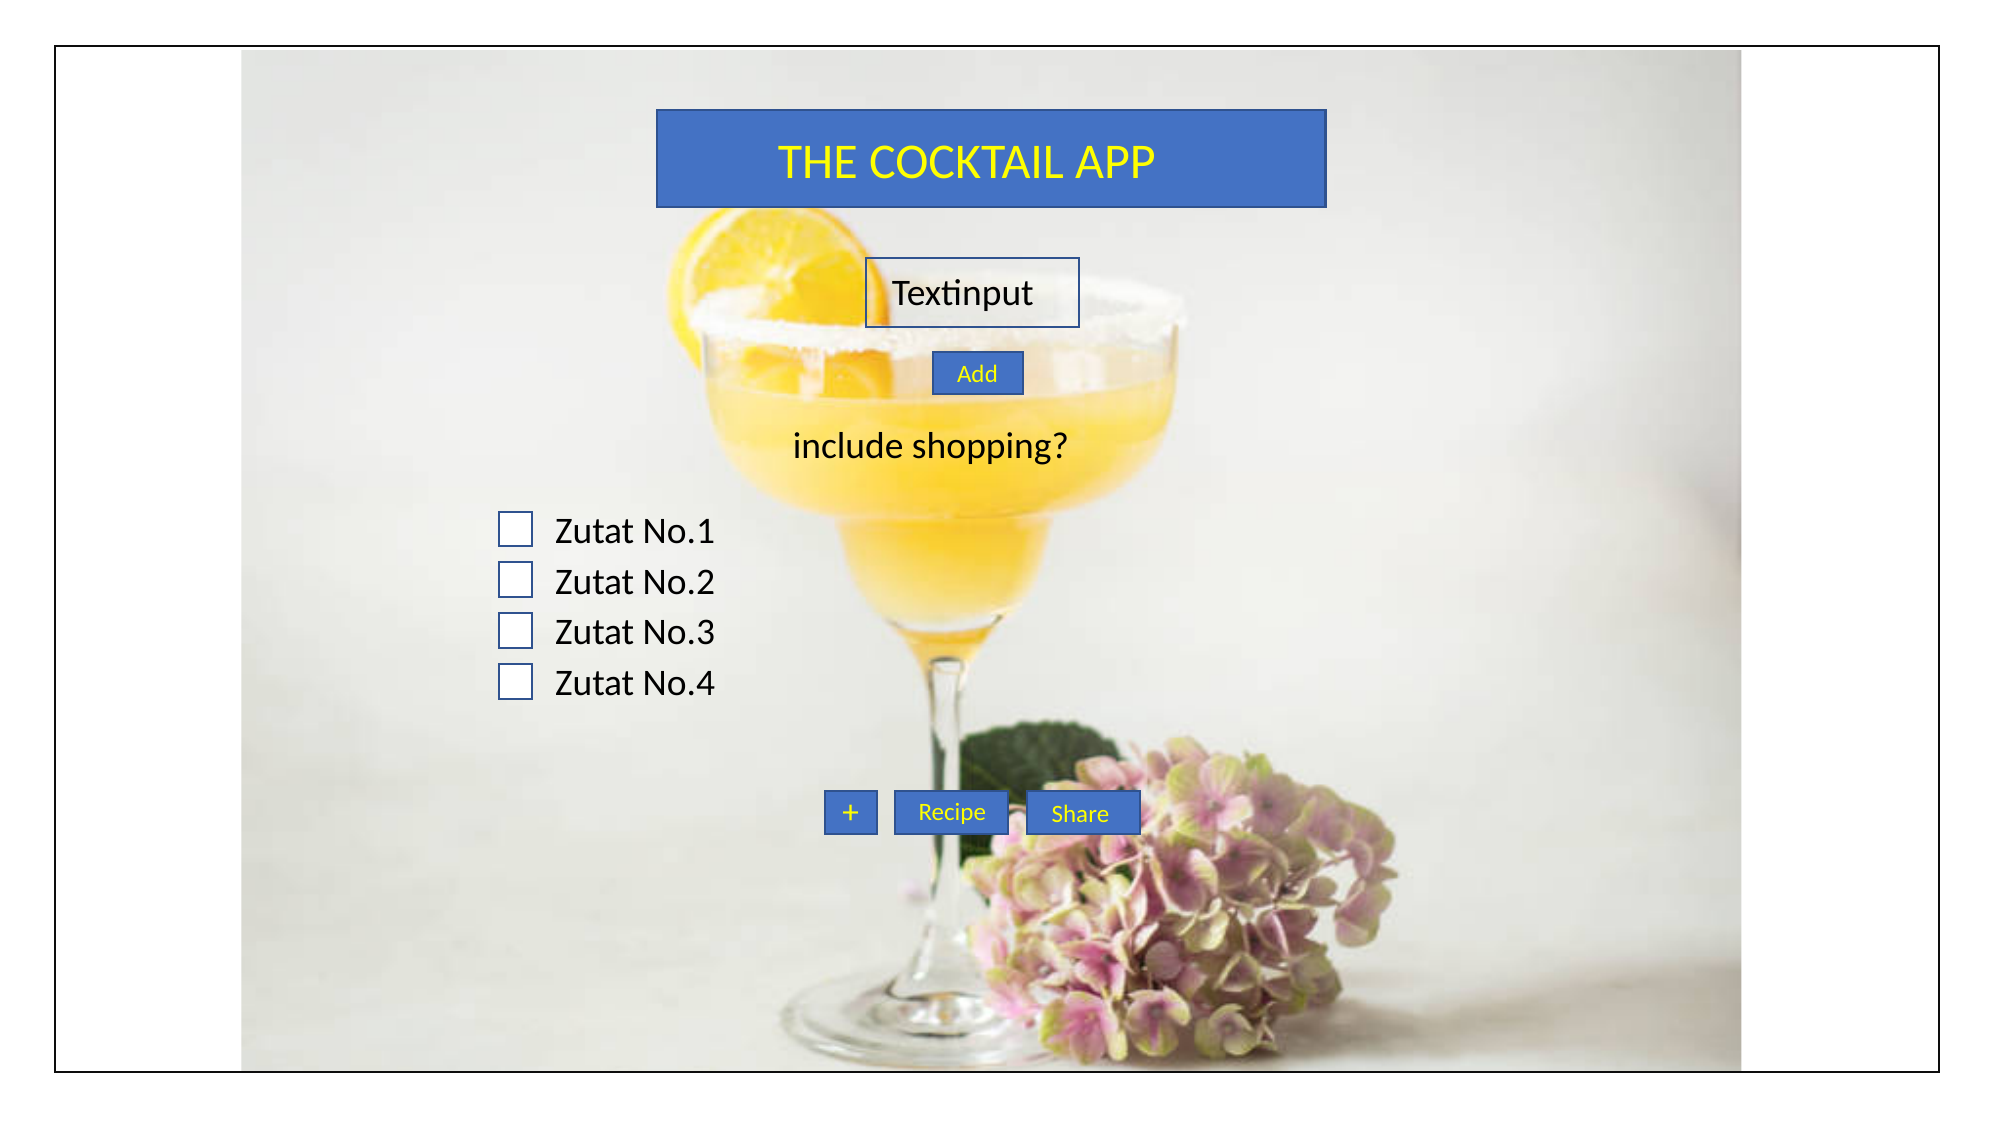

THE COCKTAIL APP
Textinput
Add
include shopping?
Zutat No.1
Zutat No.2
Zutat No.3
Zutat No.4
 +
Recipe
Share